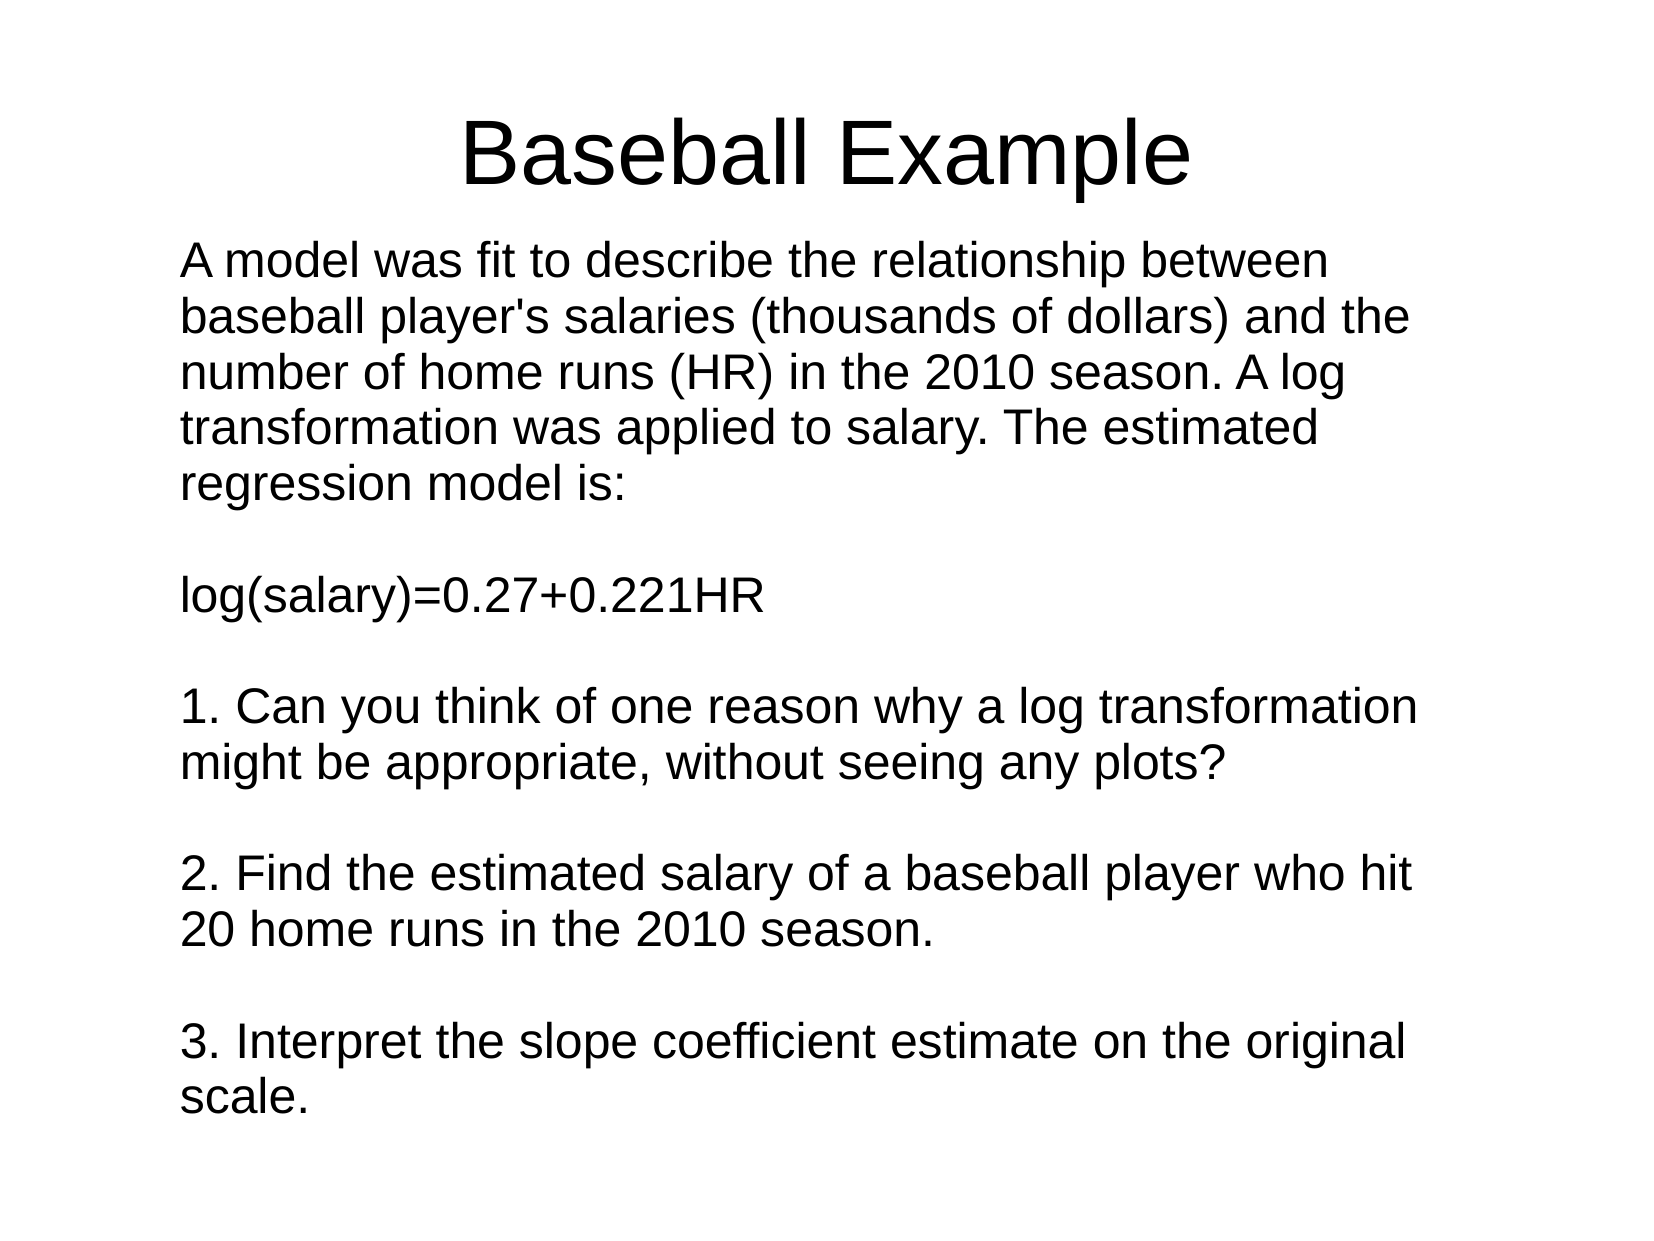

# Baseball Example
A model was fit to describe the relationship between baseball player's salaries (thousands of dollars) and the number of home runs (HR) in the 2010 season. A log transformation was applied to salary. The estimated regression model is:
log(salary)=0.27+0.221HR
1. Can you think of one reason why a log transformation might be appropriate, without seeing any plots?
2. Find the estimated salary of a baseball player who hit 20 home runs in the 2010 season.
3. Interpret the slope coefficient estimate on the original scale.